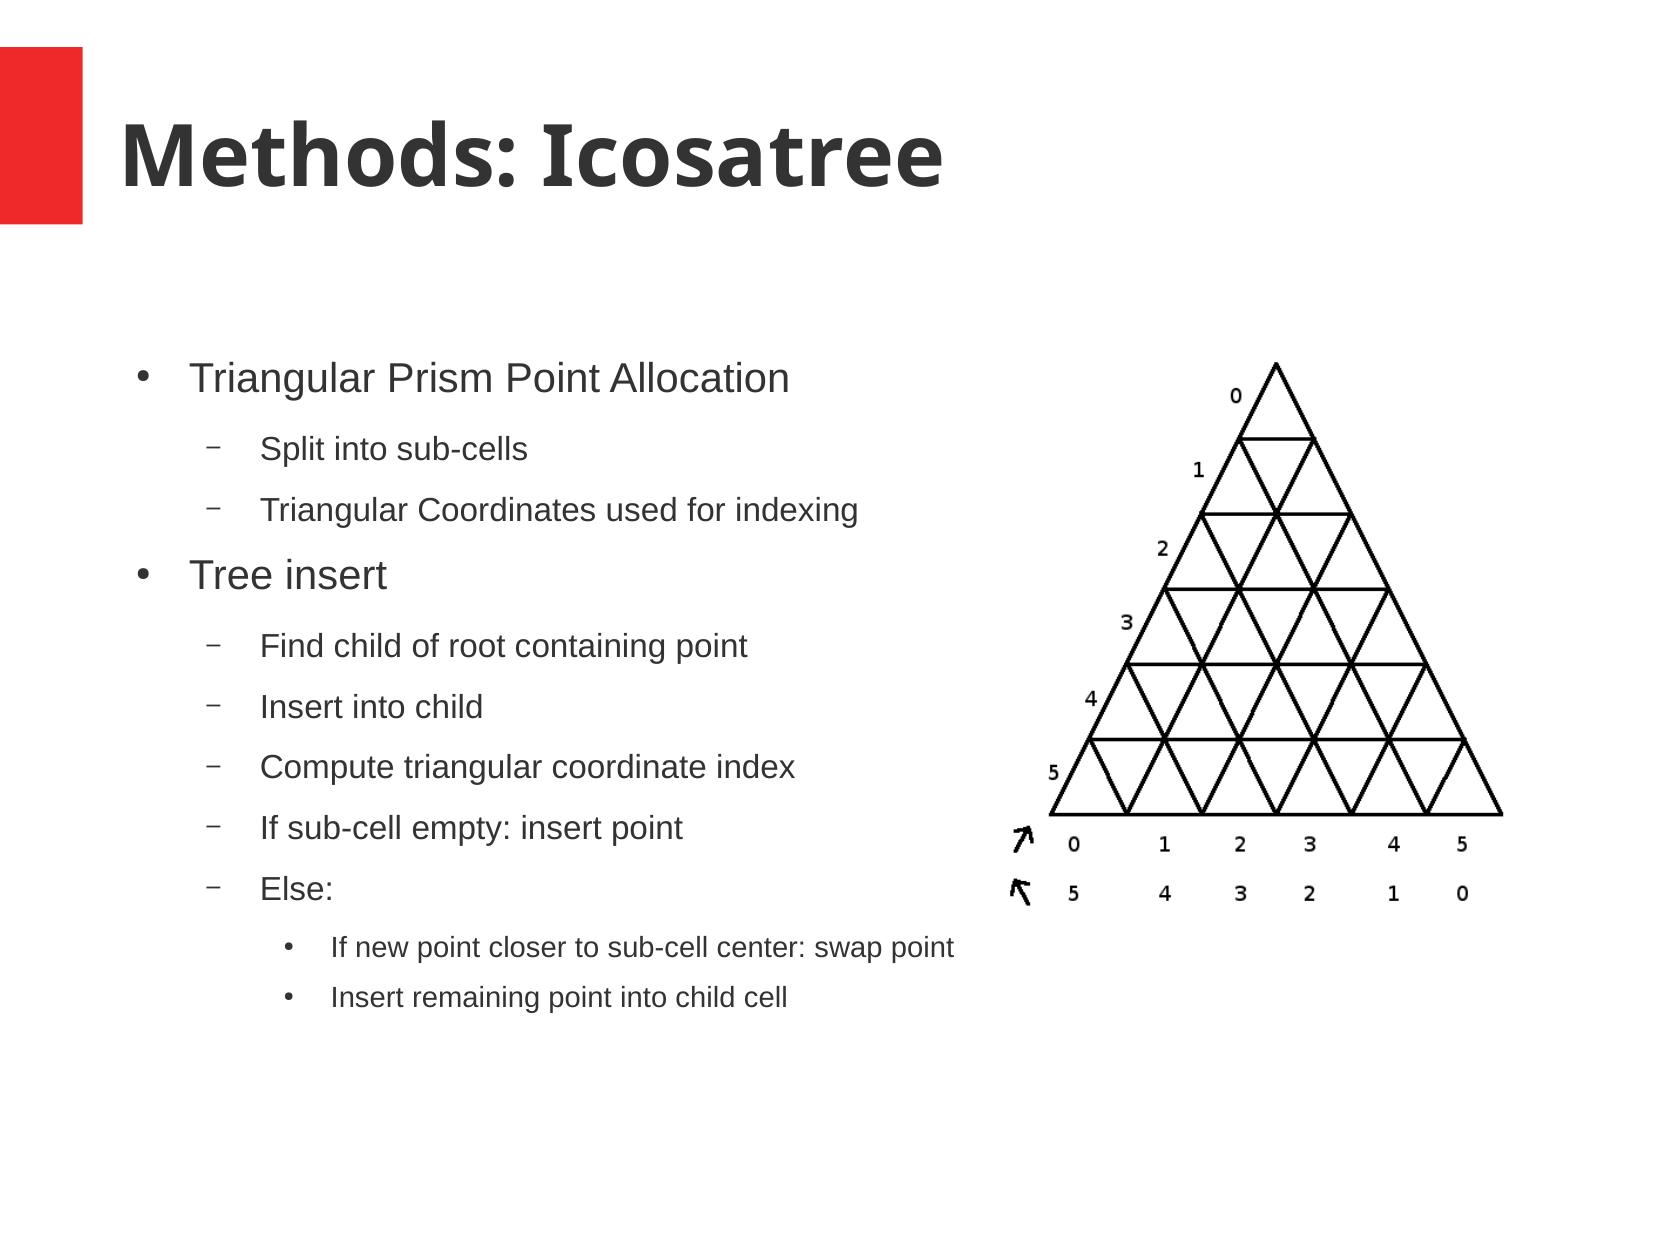

# Methods: Icosatree
Triangular Prism Point Allocation
Split into sub-cells
Triangular Coordinates used for indexing
Tree insert
Find child of root containing point
Insert into child
Compute triangular coordinate index
If sub-cell empty: insert point
Else:
If new point closer to sub-cell center: swap point
Insert remaining point into child cell